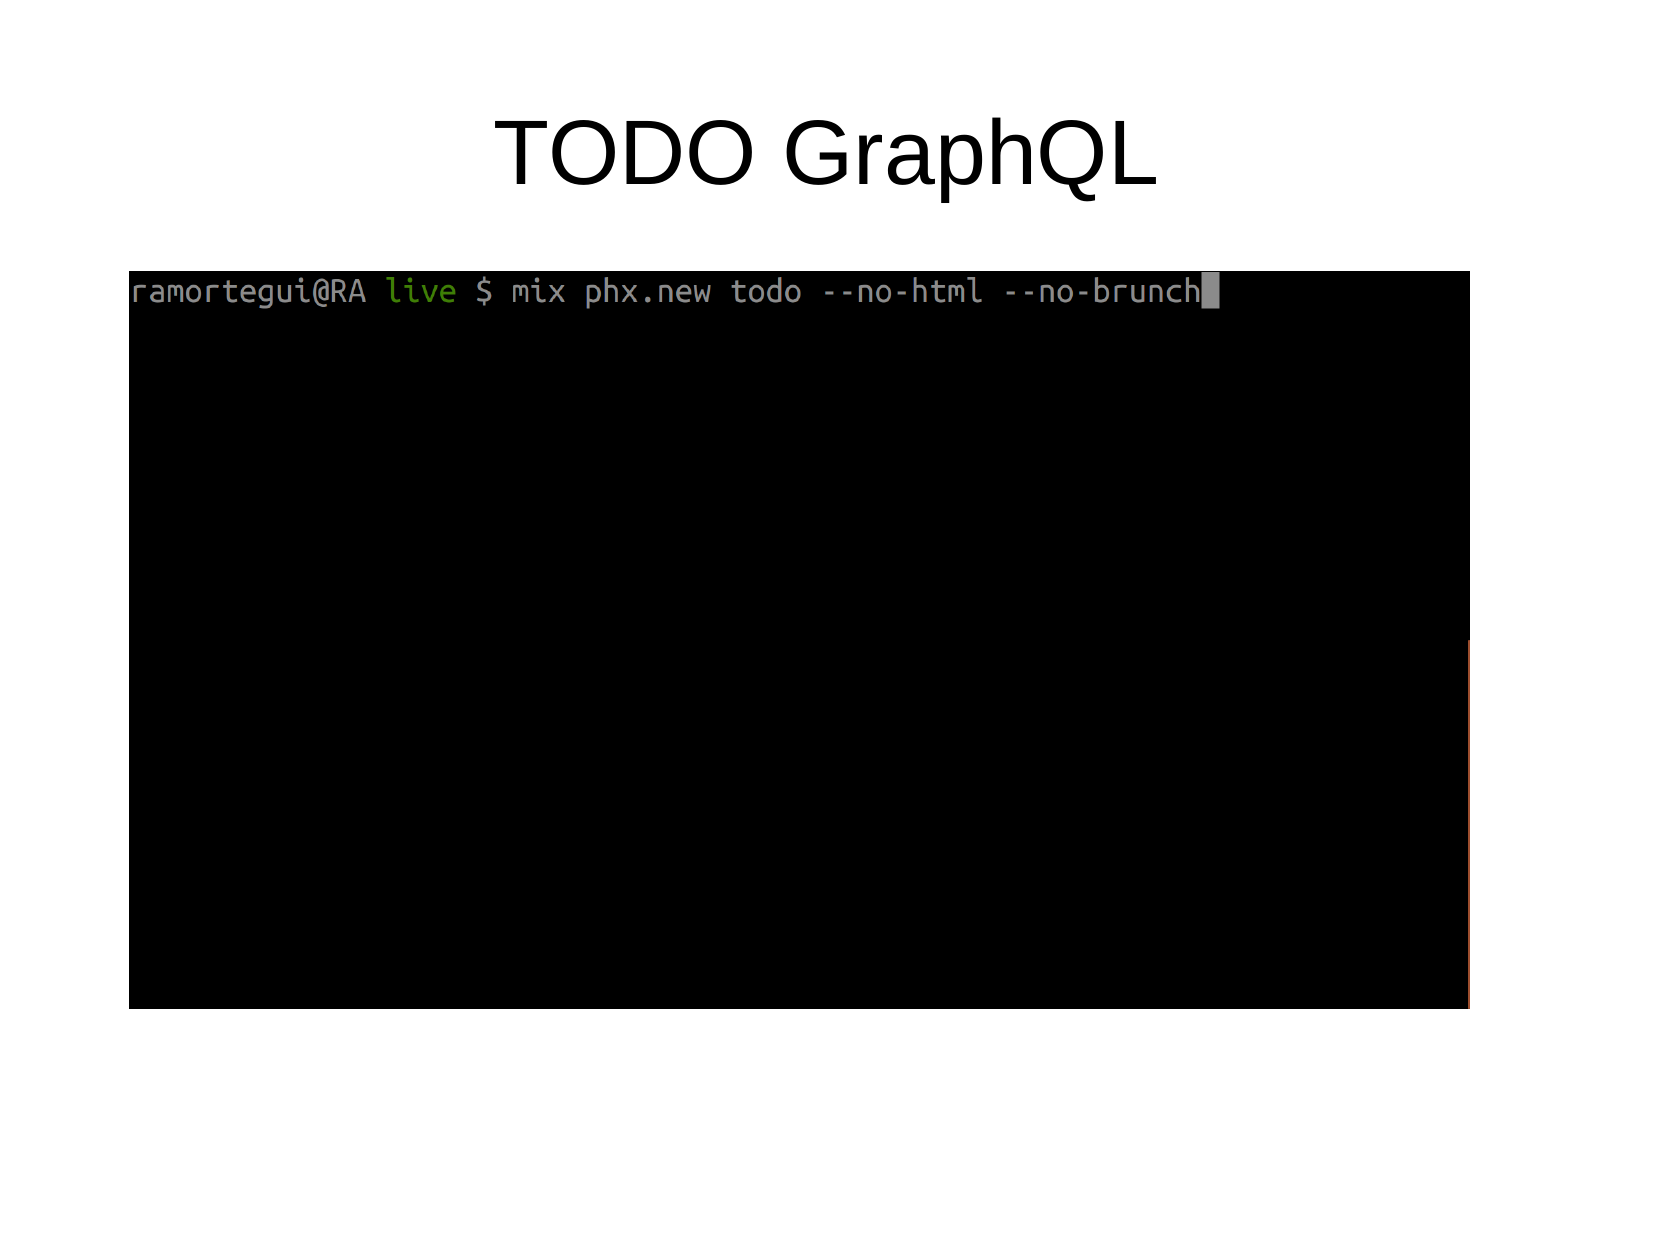

# TODO GraphQL
Create a phx app